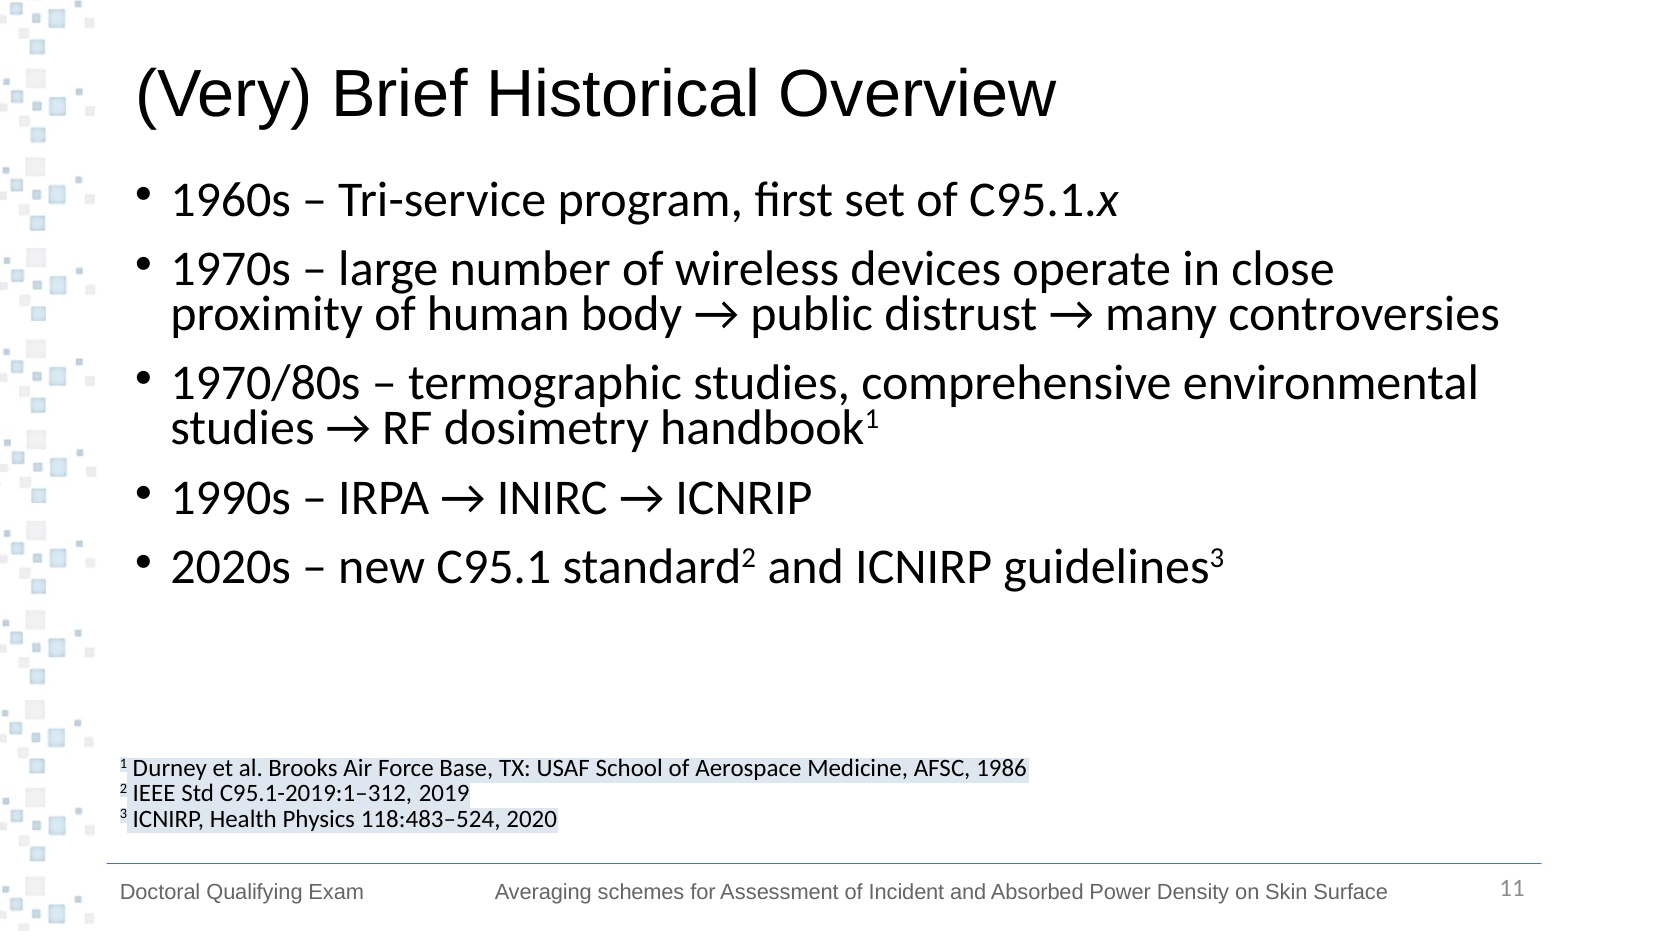

# (Very) Brief Historical Overview
1960s – Tri-service program, first set of C95.1.x
1970s – large number of wireless devices operate in close proximity of human body → public distrust → many controversies
1970/80s – termographic studies, comprehensive environmental studies → RF dosimetry handbook1
1990s – IRPA → INIRC → ICNRIP
2020s – new C95.1 standard2 and ICNIRP guidelines3
1 Durney et al. Brooks Air Force Base, TX: USAF School of Aerospace Medicine, AFSC, 1986
2 IEEE Std C95.1-2019:1–312, 2019
3 ICNIRP, Health Physics 118:483–524, 2020
11
Doctoral Qualifying Exam		Averaging schemes for Assessment of Incident and Absorbed Power Density on Skin Surface